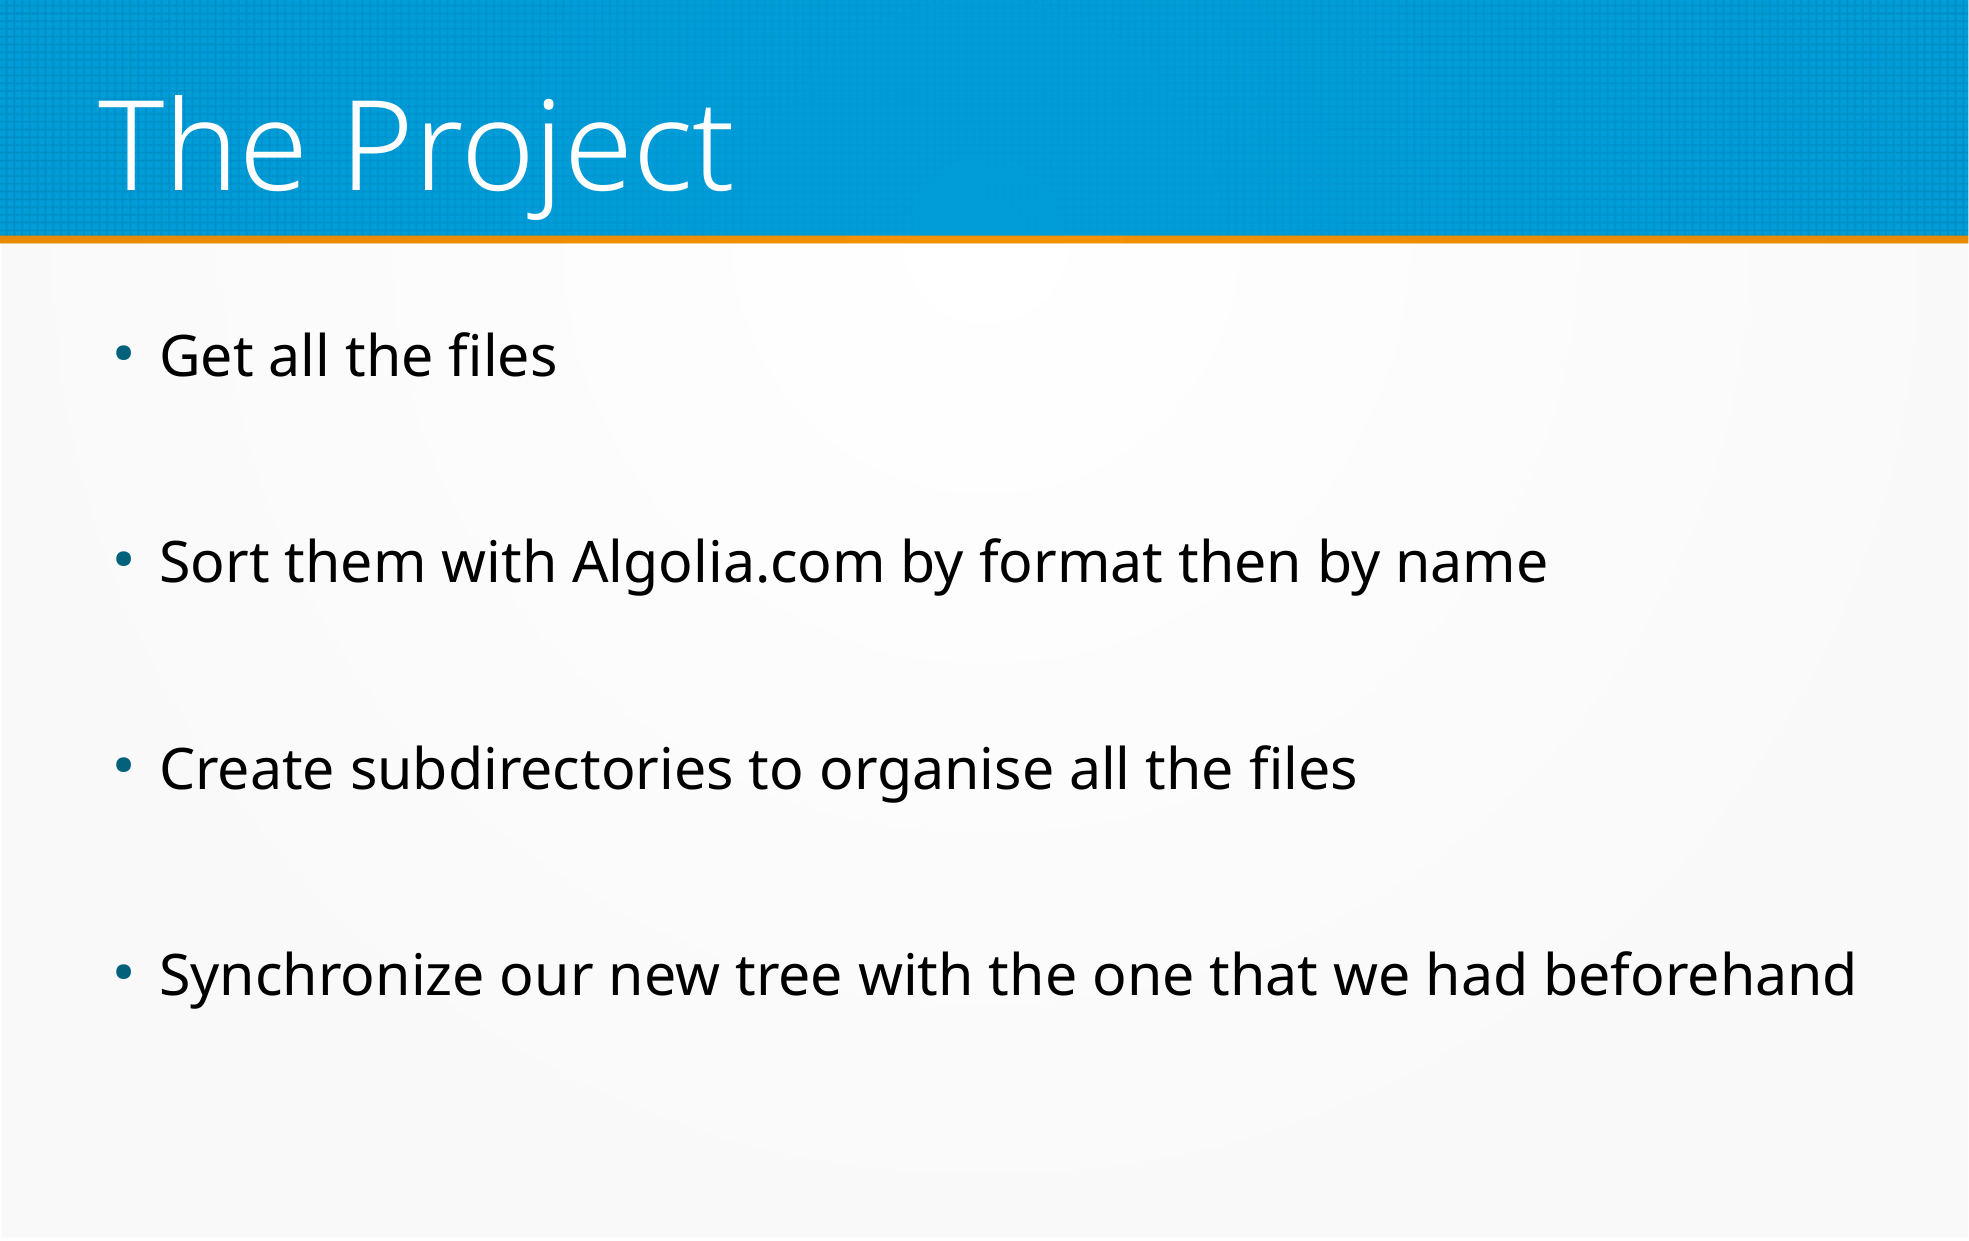

# The Project
Get all the files
Sort them with Algolia.com by format then by name
Create subdirectories to organise all the files
Synchronize our new tree with the one that we had beforehand